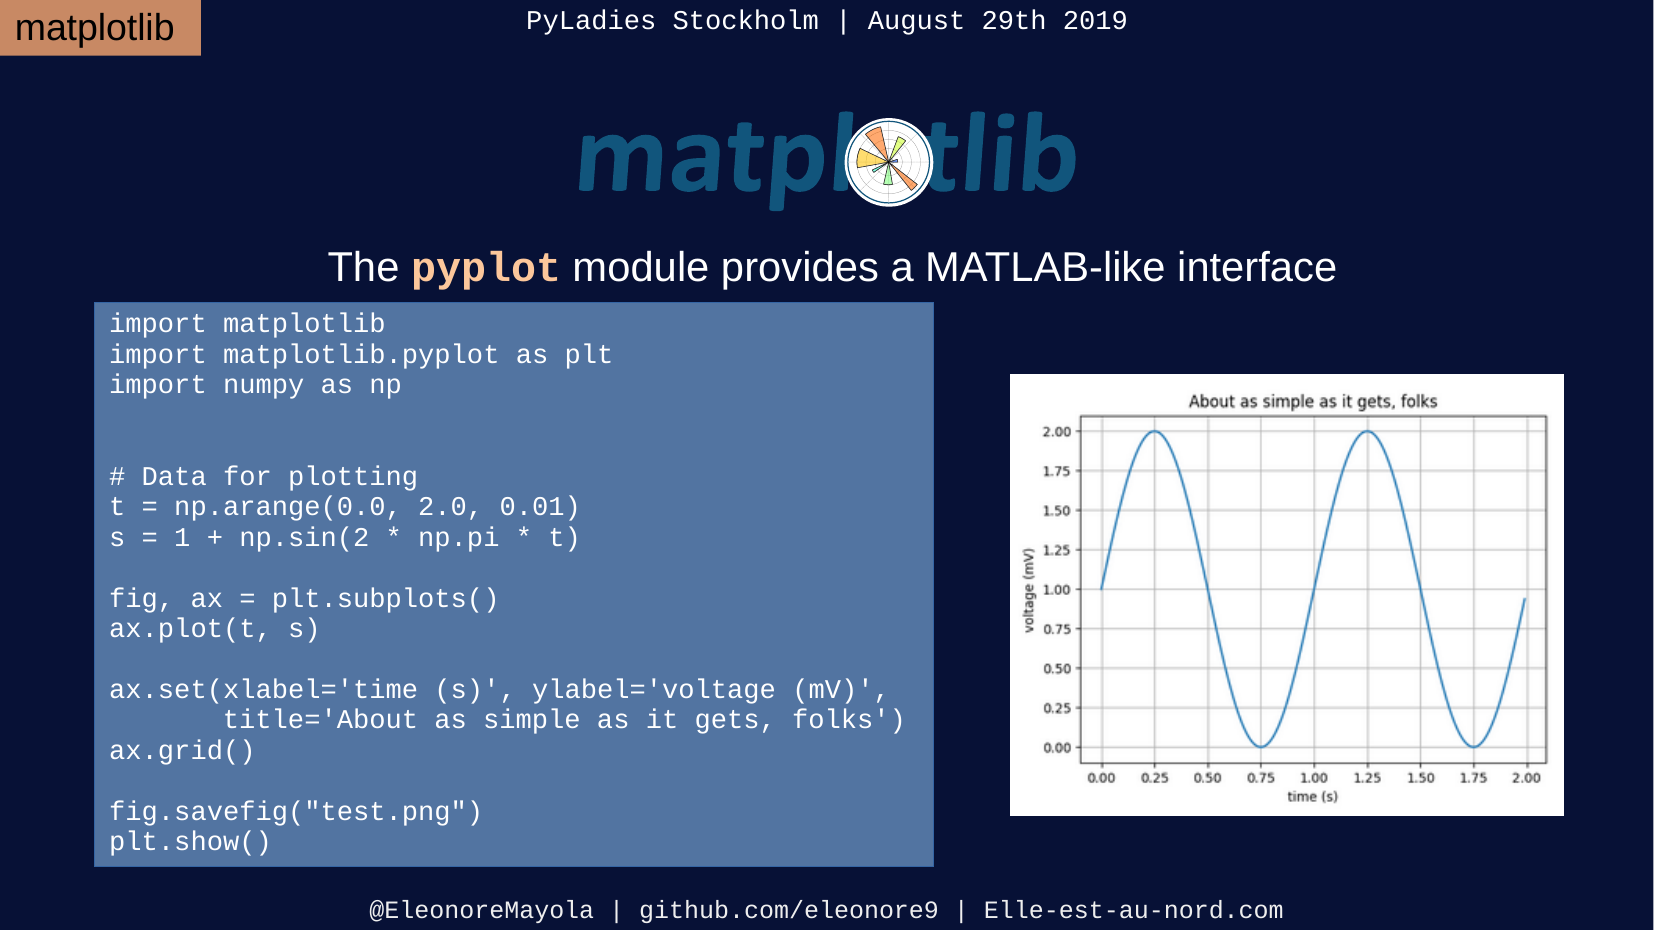

PyLadies Stockholm | August 29th 2019
matplotlib
The pyplot module provides a MATLAB-like interface
import matplotlib
import matplotlib.pyplot as plt
import numpy as np
# Data for plotting
t = np.arange(0.0, 2.0, 0.01)
s = 1 + np.sin(2 * np.pi * t)
fig, ax = plt.subplots()
ax.plot(t, s)
ax.set(xlabel='time (s)', ylabel='voltage (mV)',
 title='About as simple as it gets, folks')
ax.grid()
fig.savefig("test.png")
plt.show()
@EleonoreMayola | github.com/eleonore9 | Elle-est-au-nord.com